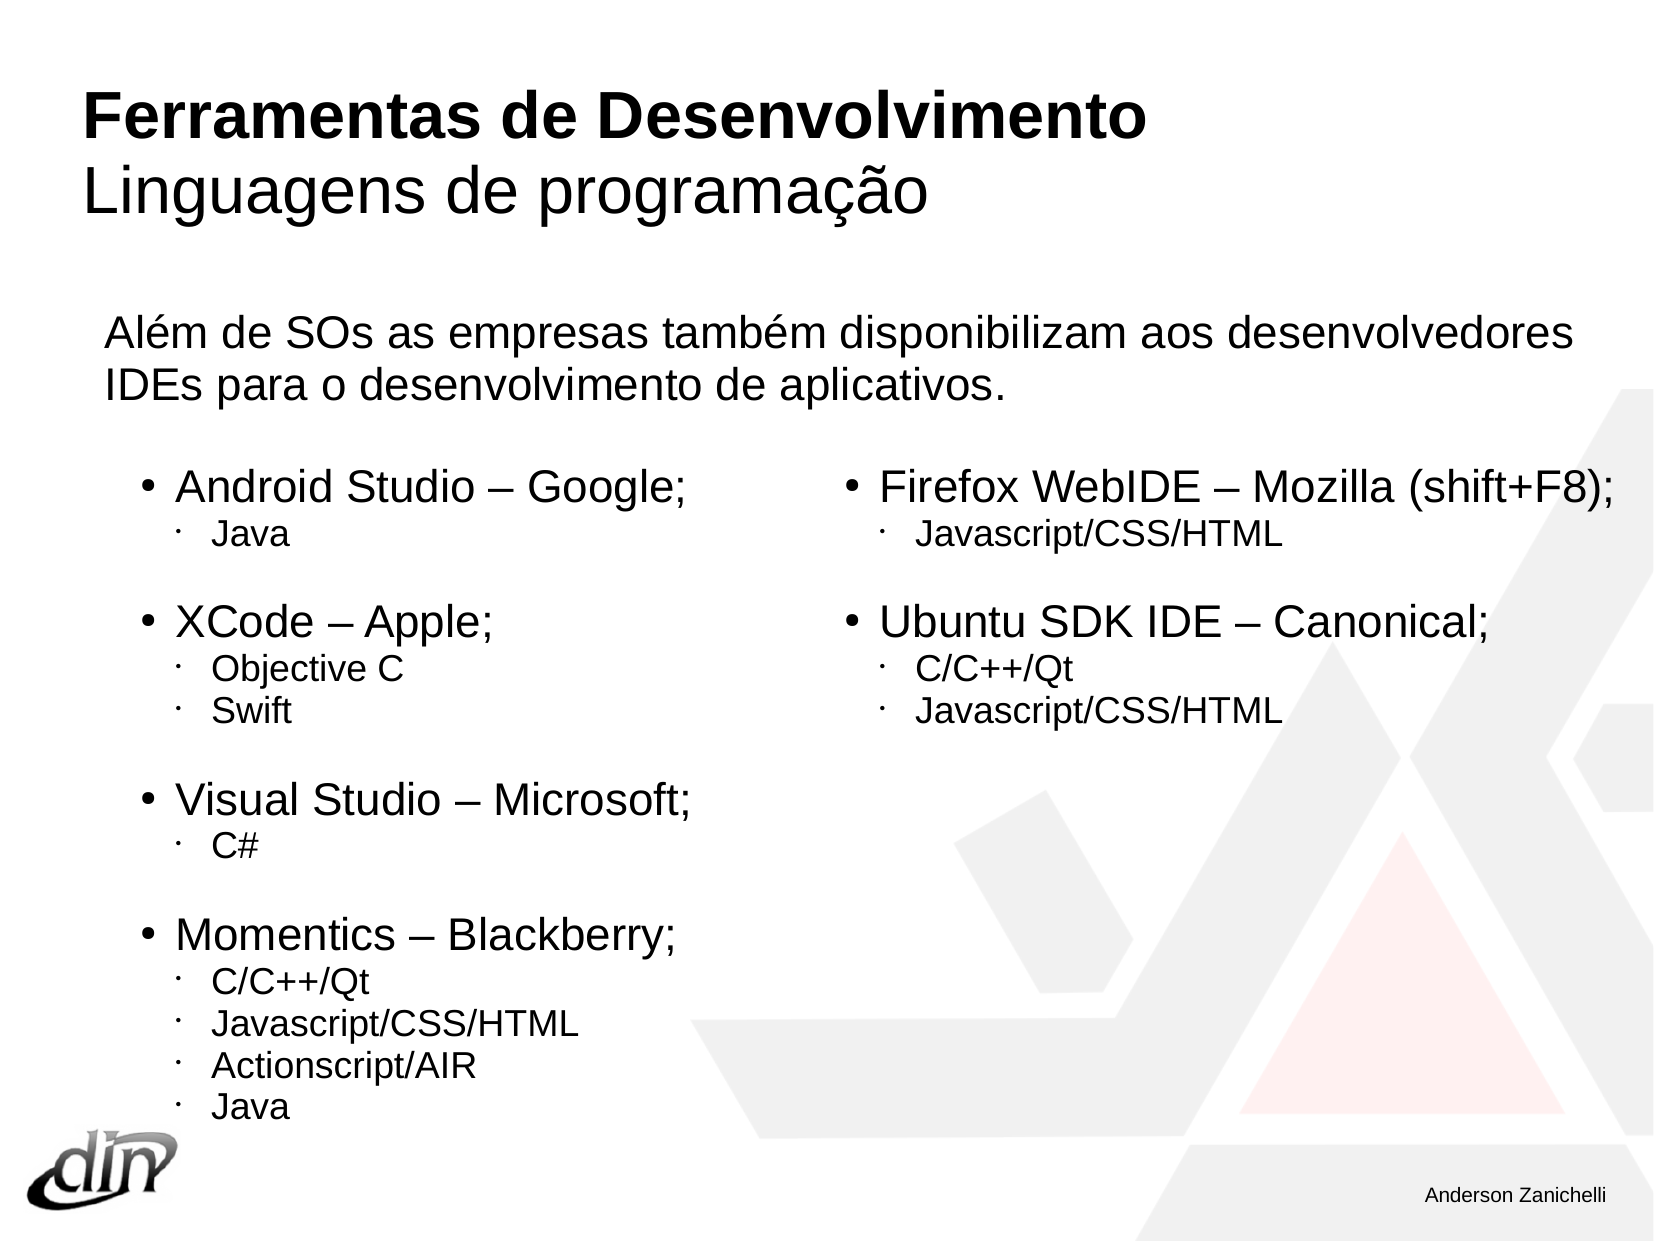

# Ferramentas de Desenvolvimento Linguagens de programação
Além de SOs as empresas também disponibilizam aos desenvolvedores
IDEs para o desenvolvimento de aplicativos.
Android Studio – Google;
Java
XCode – Apple;
Objective C
Swift
Visual Studio – Microsoft;
C#
Momentics – Blackberry;
C/C++/Qt
Javascript/CSS/HTML
Actionscript/AIR
Java
Firefox WebIDE – Mozilla (shift+F8);
Javascript/CSS/HTML
Ubuntu SDK IDE – Canonical;
C/C++/Qt
Javascript/CSS/HTML
Anderson Zanichelli